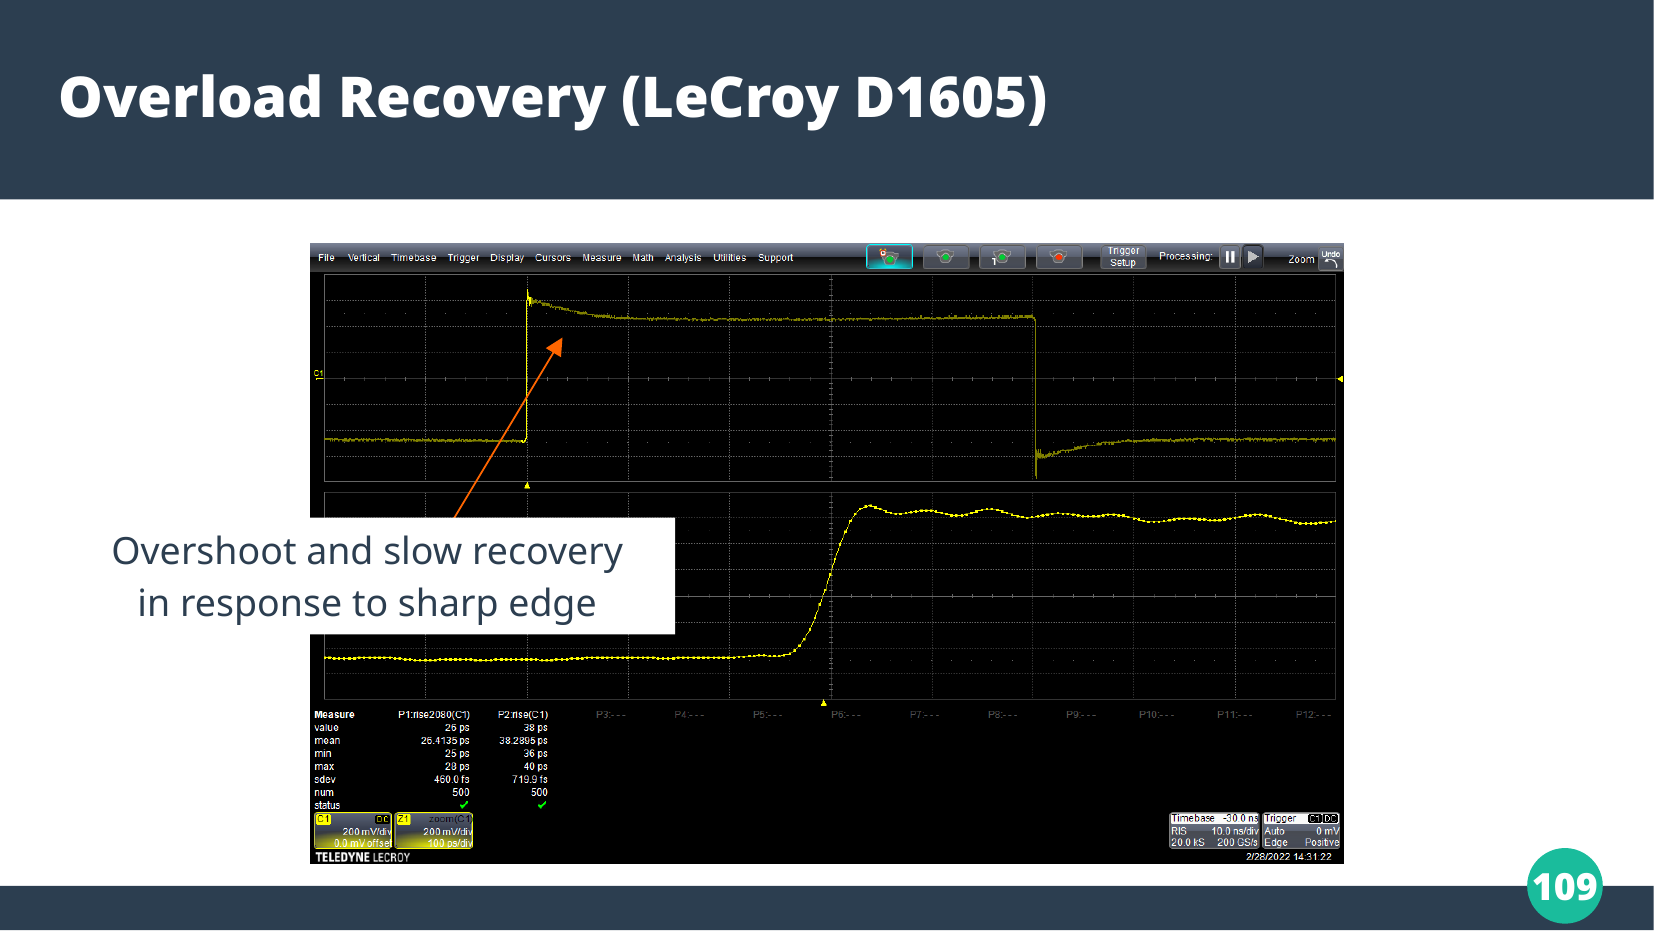

# Overload Recovery (LeCroy D1605)
Overshoot and slow recovery
in response to sharp edge